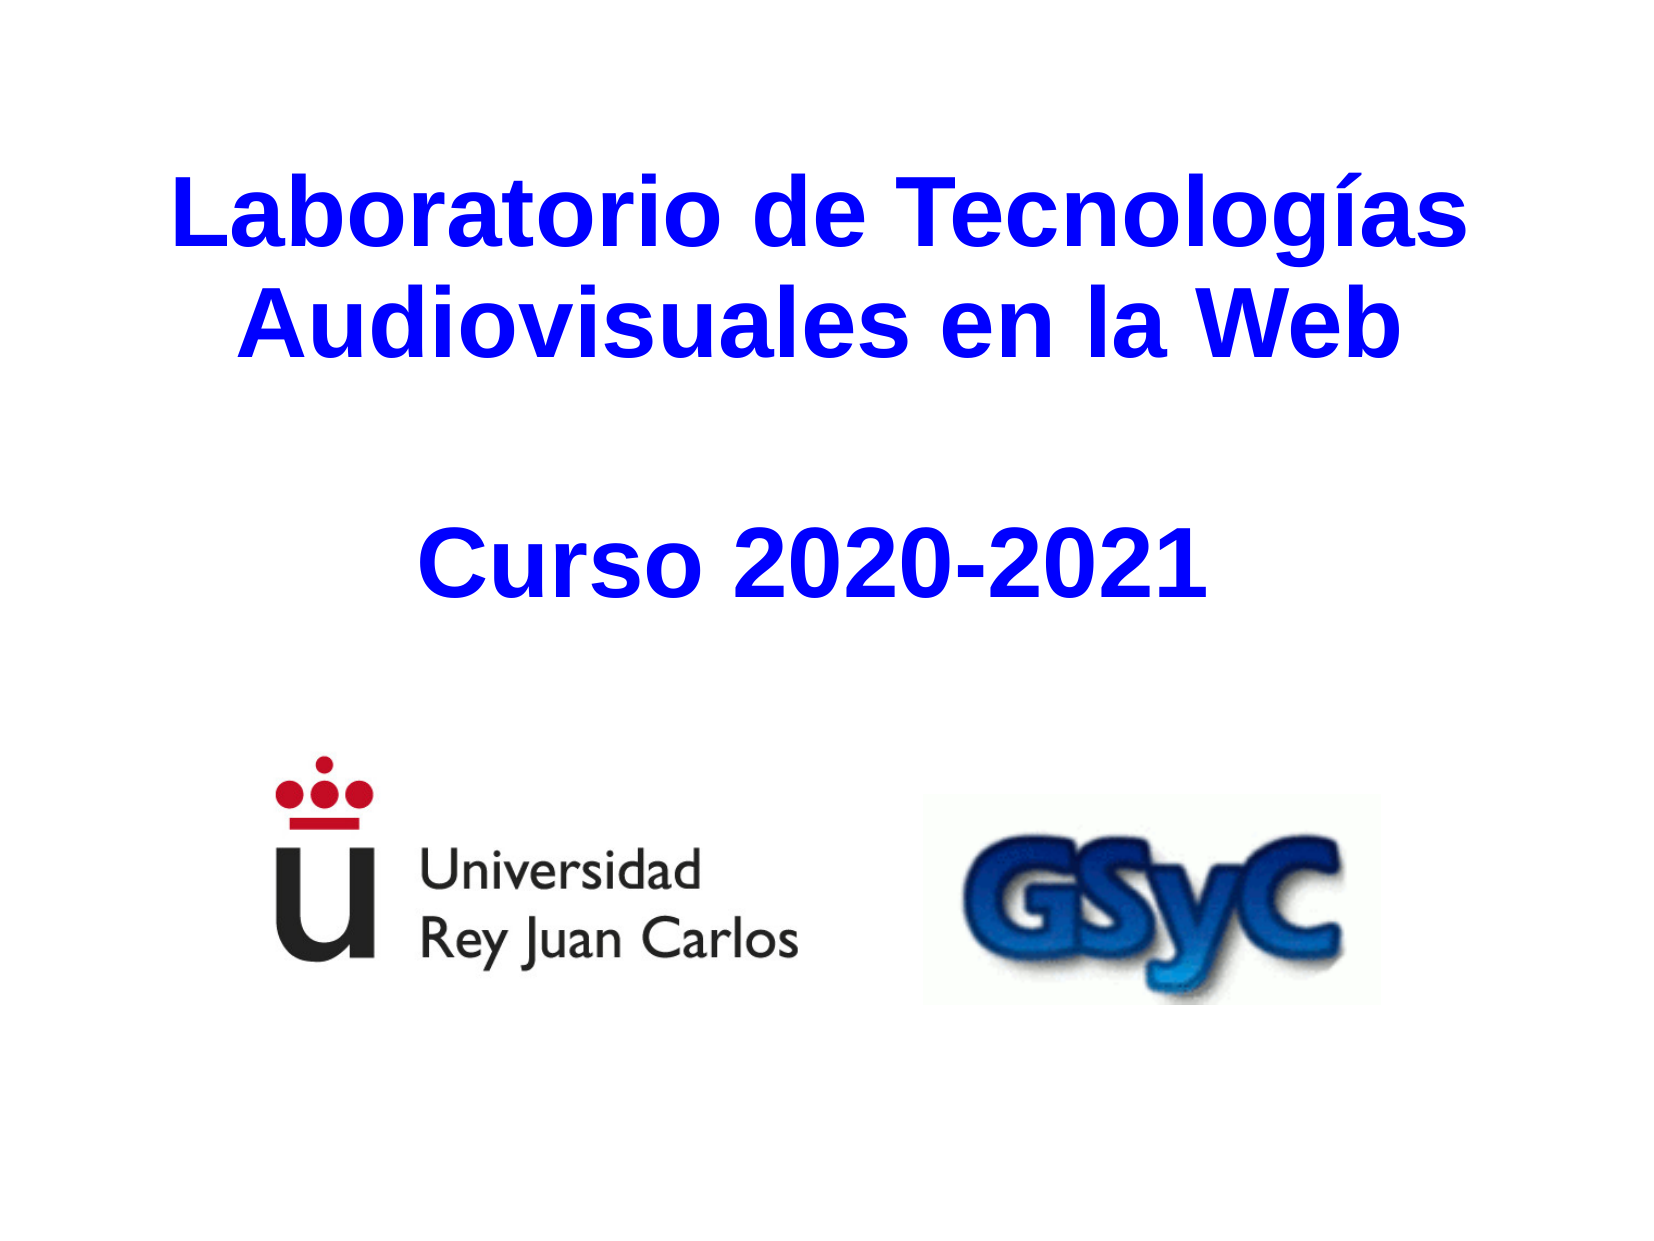

# Laboratorio de Tecnologías Audiovisuales en la Web
Curso 2020-2021